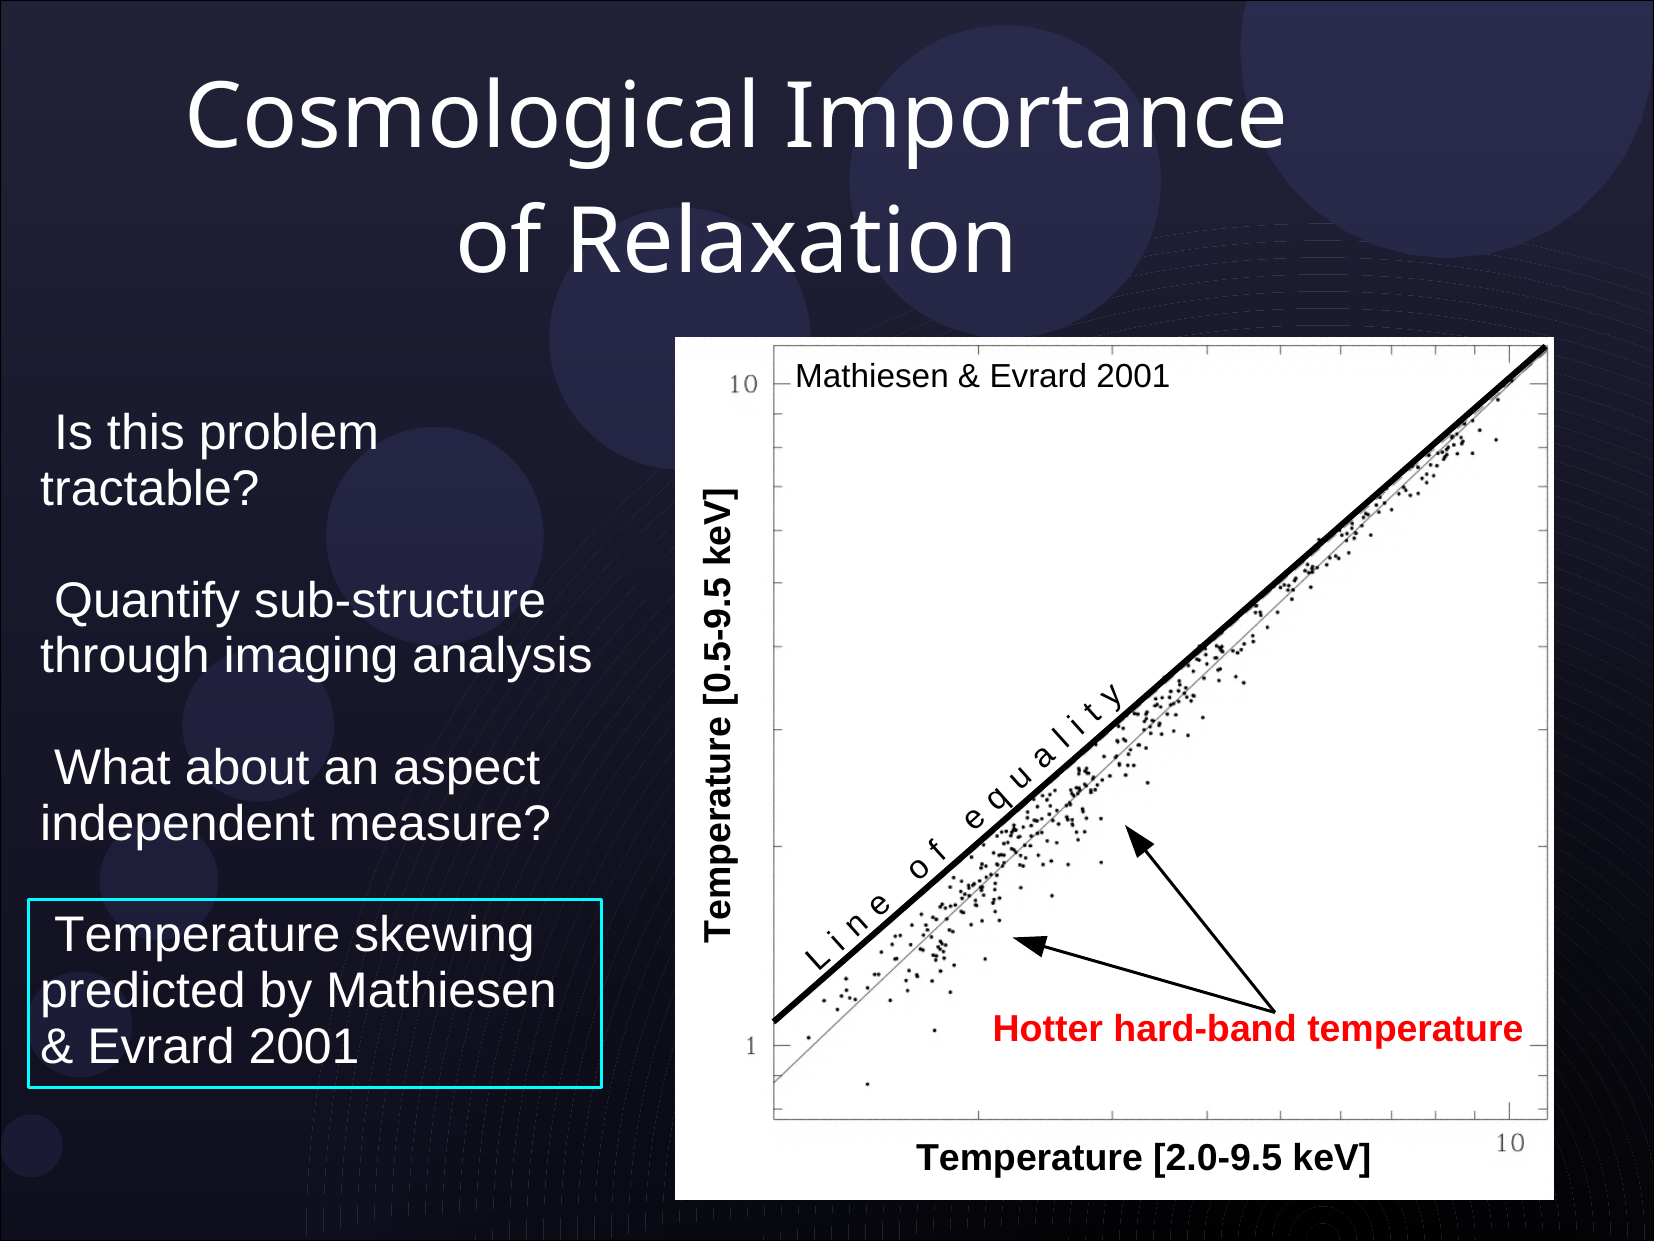

Cosmological Importance
of Relaxation
Mathiesen & Evrard 2001
Temperature [0.5-9.5 keV]
Line of equality
Hotter hard-band temperature
Temperature [2.0-9.5 keV]
 Is this problem tractable?
 Quantify sub-structure through imaging analysis
 What about an aspect independent measure?
 Temperature skewing predicted by Mathiesen & Evrard 2001